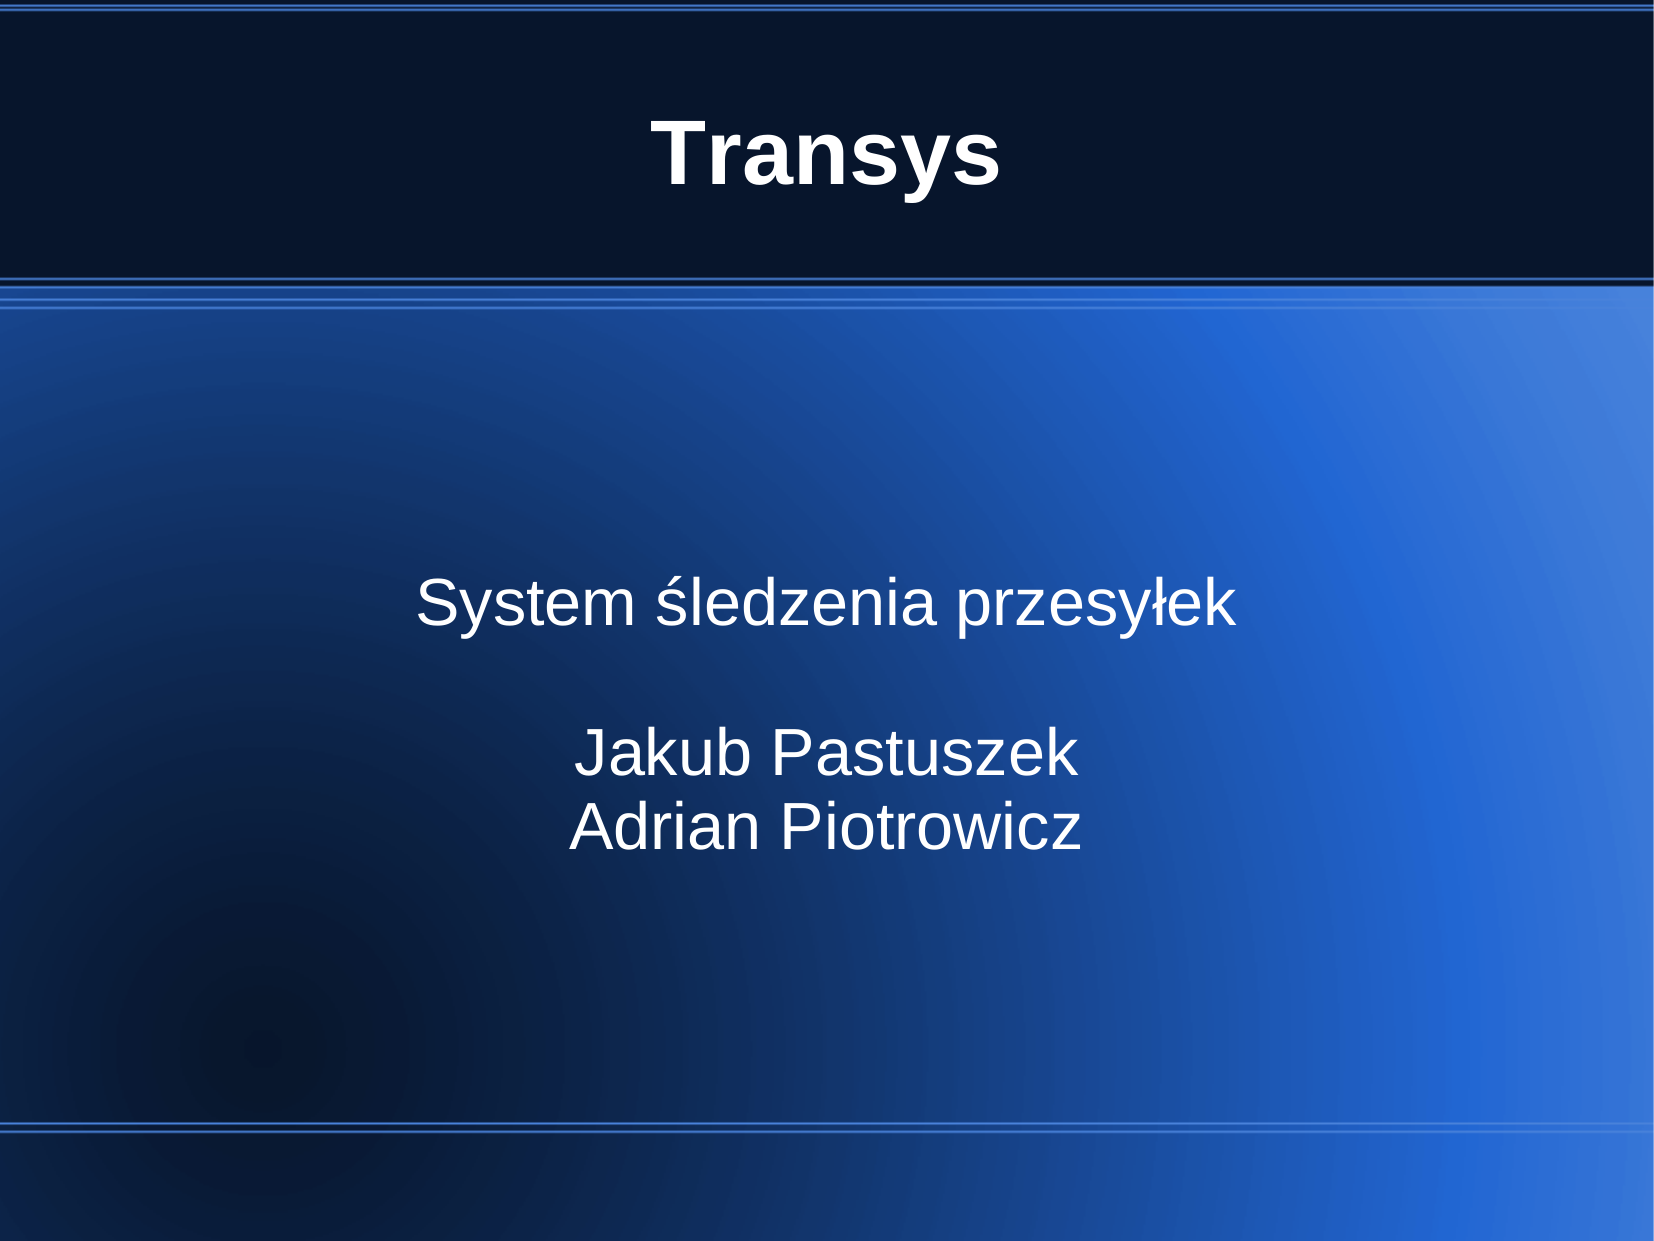

# Transys
System śledzenia przesyłek
Jakub Pastuszek
Adrian Piotrowicz